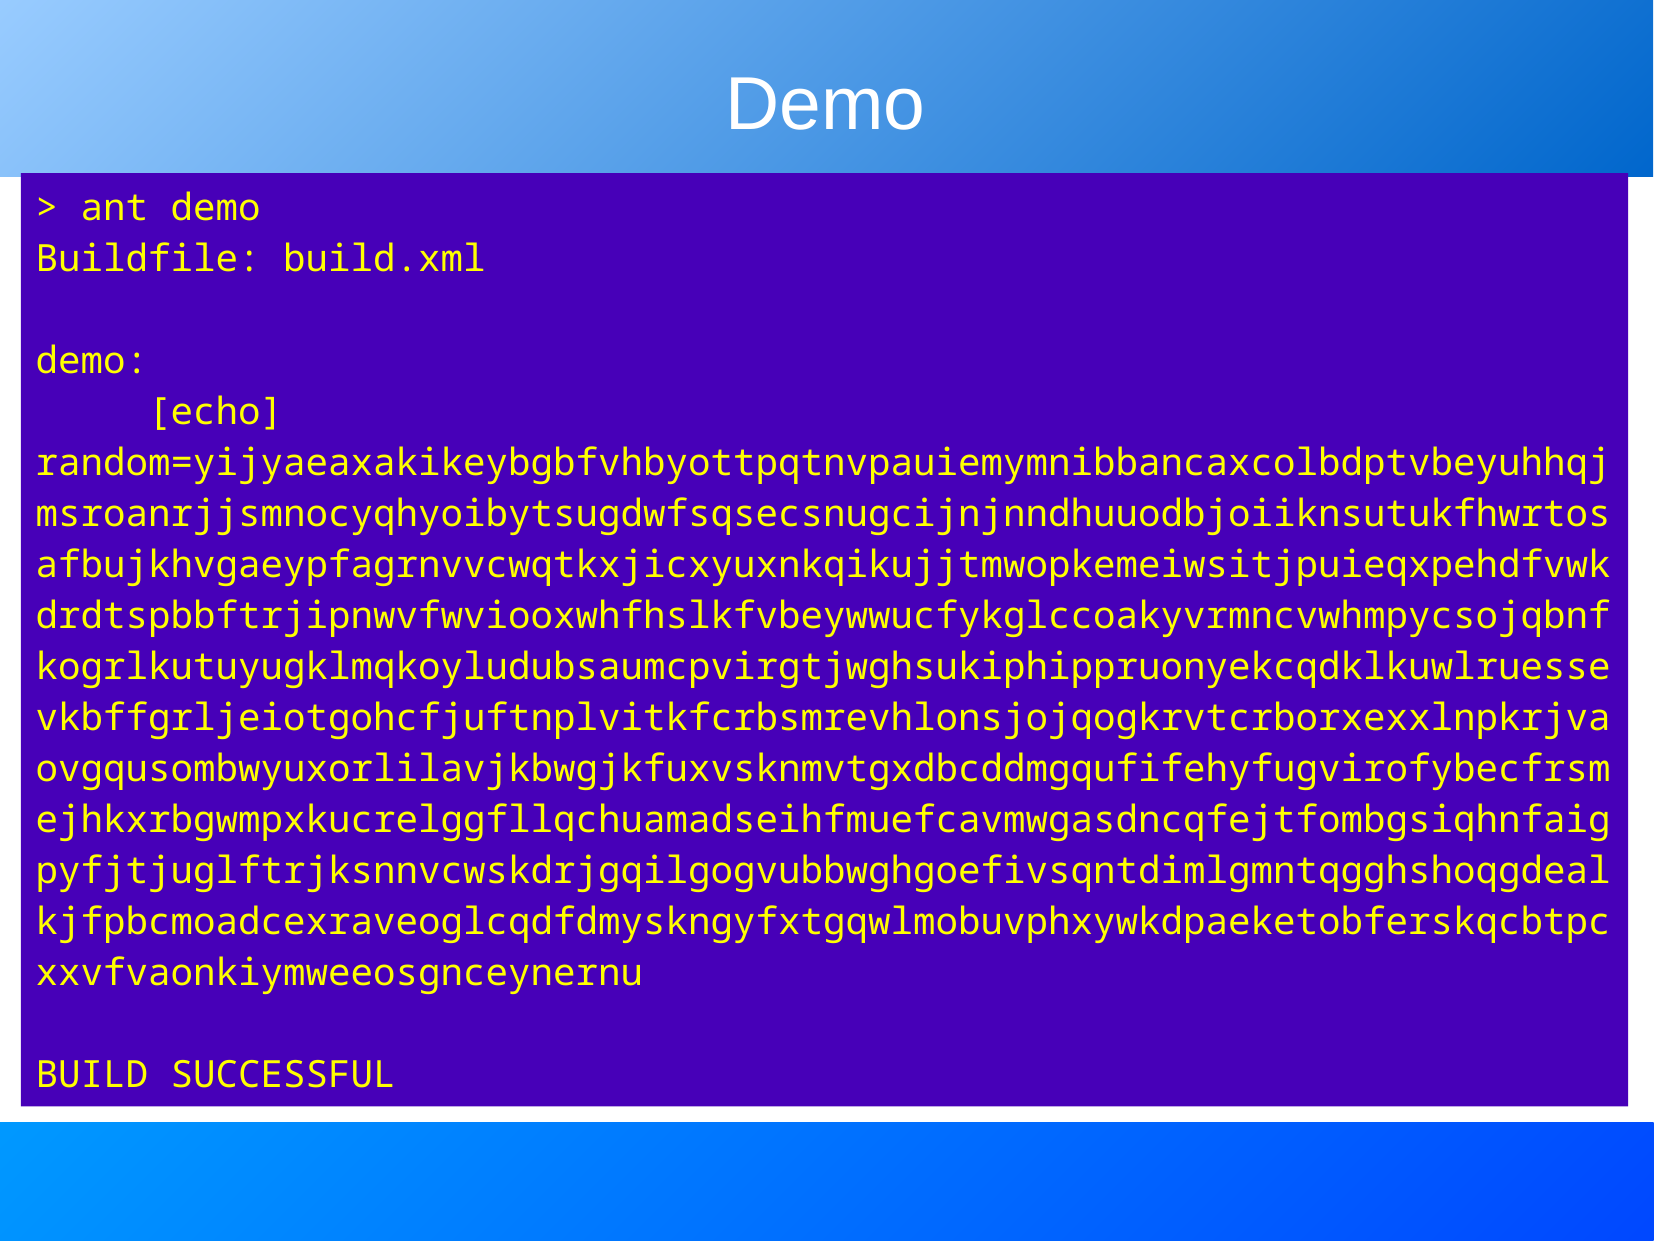

# Demo
> ant demo
Buildfile: build.xml
demo:
 [echo] random=yijyaeaxakikeybgbfvhbyottpqtnvpauiemymnibbancaxcolbdptvbeyuhhqjmsroanrjjsmnocyqhyoibytsugdwfsqsecsnugcijnjnndhuuodbjoiiknsutukfhwrtosafbujkhvgaeypfagrnvvcwqtkxjicxyuxnkqikujjtmwopkemeiwsitjpuieqxpehdfvwkdrdtspbbftrjipnwvfwviooxwhfhslkfvbeywwucfykglccoakyvrmncvwhmpycsojqbnfkogrlkutuyugklmqkoyludubsaumcpvirgtjwghsukiphippruonyekcqdklkuwlruessevkbffgrljeiotgohcfjuftnplvitkfcrbsmrevhlonsjojqogkrvtcrborxexxlnpkrjvaovgqusombwyuxorlilavjkbwgjkfuxvsknmvtgxdbcddmgqufifehyfugvirofybecfrsmejhkxrbgwmpxkucrelggfllqchuamadseihfmuefcavmwgasdncqfejtfombgsiqhnfaigpyfjtjuglftrjksnnvcwskdrjgqilgogvubbwghgoefivsqntdimlgmntqgghshoqgdealkjfpbcmoadcexraveoglcqdfdmyskngyfxtgqwlmobuvphxywkdpaeketobferskqcbtpcxxvfvaonkiymweeosgnceynernu
BUILD SUCCESSFUL